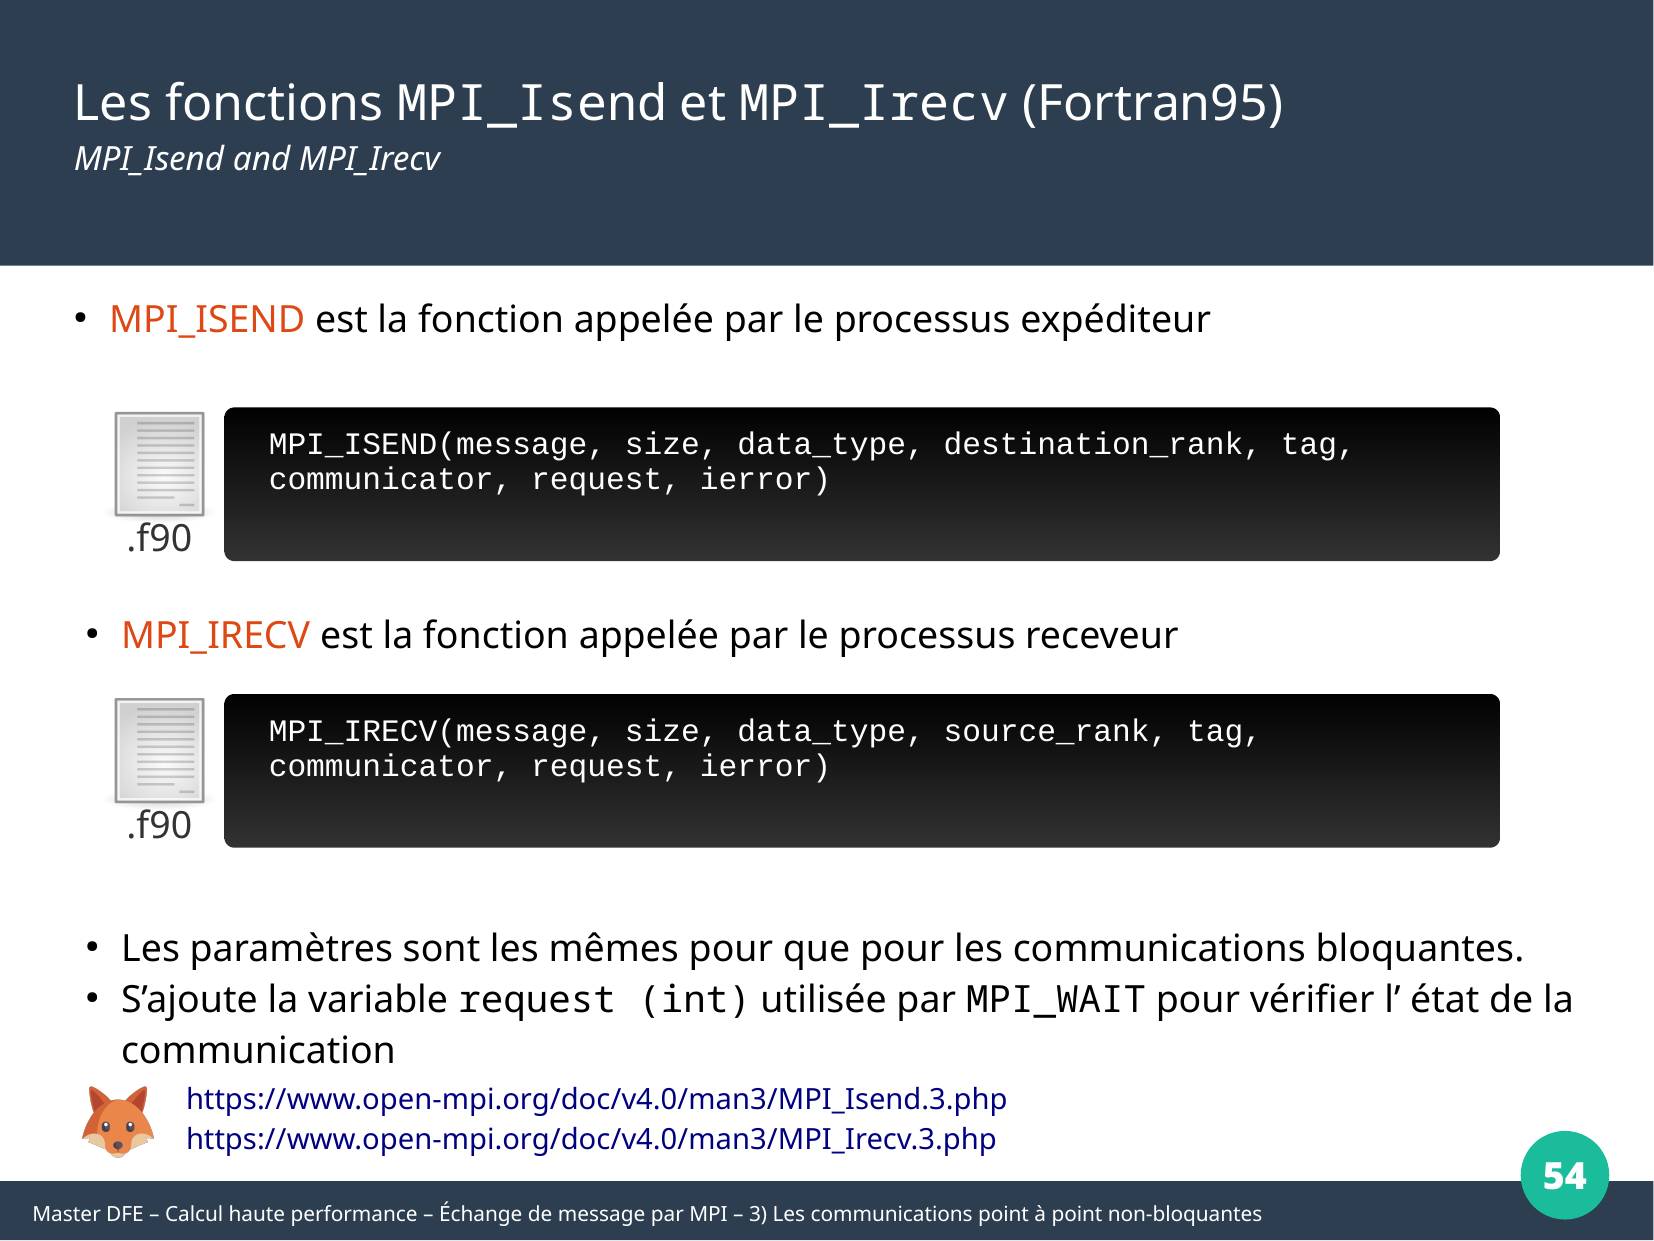

Les fonctions MPI_Isend et MPI_Irecv (Fortran95)
MPI_Isend and MPI_Irecv
MPI_ISEND est la fonction appelée par le processus expéditeur
MPI_ISEND(message, size, data_type, destination_rank, tag, communicator, request, ierror)
.f90
MPI_IRECV est la fonction appelée par le processus receveur
MPI_IRECV(message, size, data_type, source_rank, tag, communicator, request, ierror)
.f90
Les paramètres sont les mêmes pour que pour les communications bloquantes.
S’ajoute la variable request (int) utilisée par MPI_WAIT pour vérifier l’ état de la communication
https://www.open-mpi.org/doc/v4.0/man3/MPI_Isend.3.php
https://www.open-mpi.org/doc/v4.0/man3/MPI_Irecv.3.php
54
Master DFE – Calcul haute performance – Échange de message par MPI – 3) Les communications point à point non-bloquantes